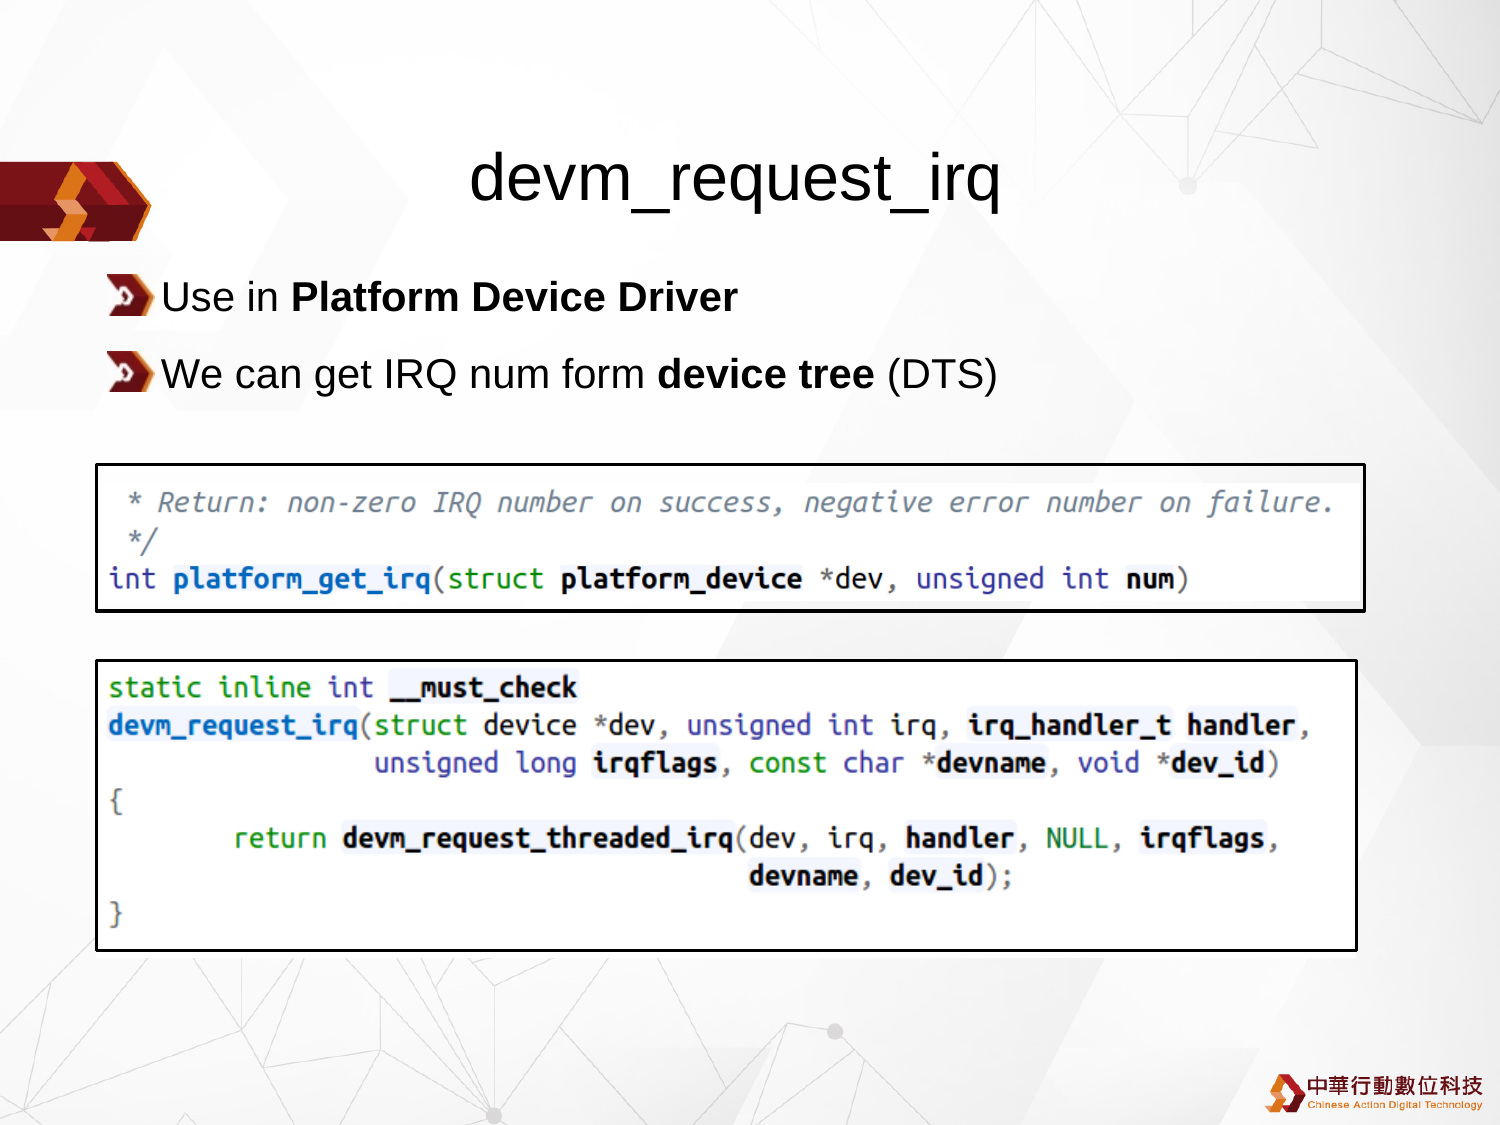

# devm_request_irq
Use in Platform Device Driver
We can get IRQ num form device tree (DTS)